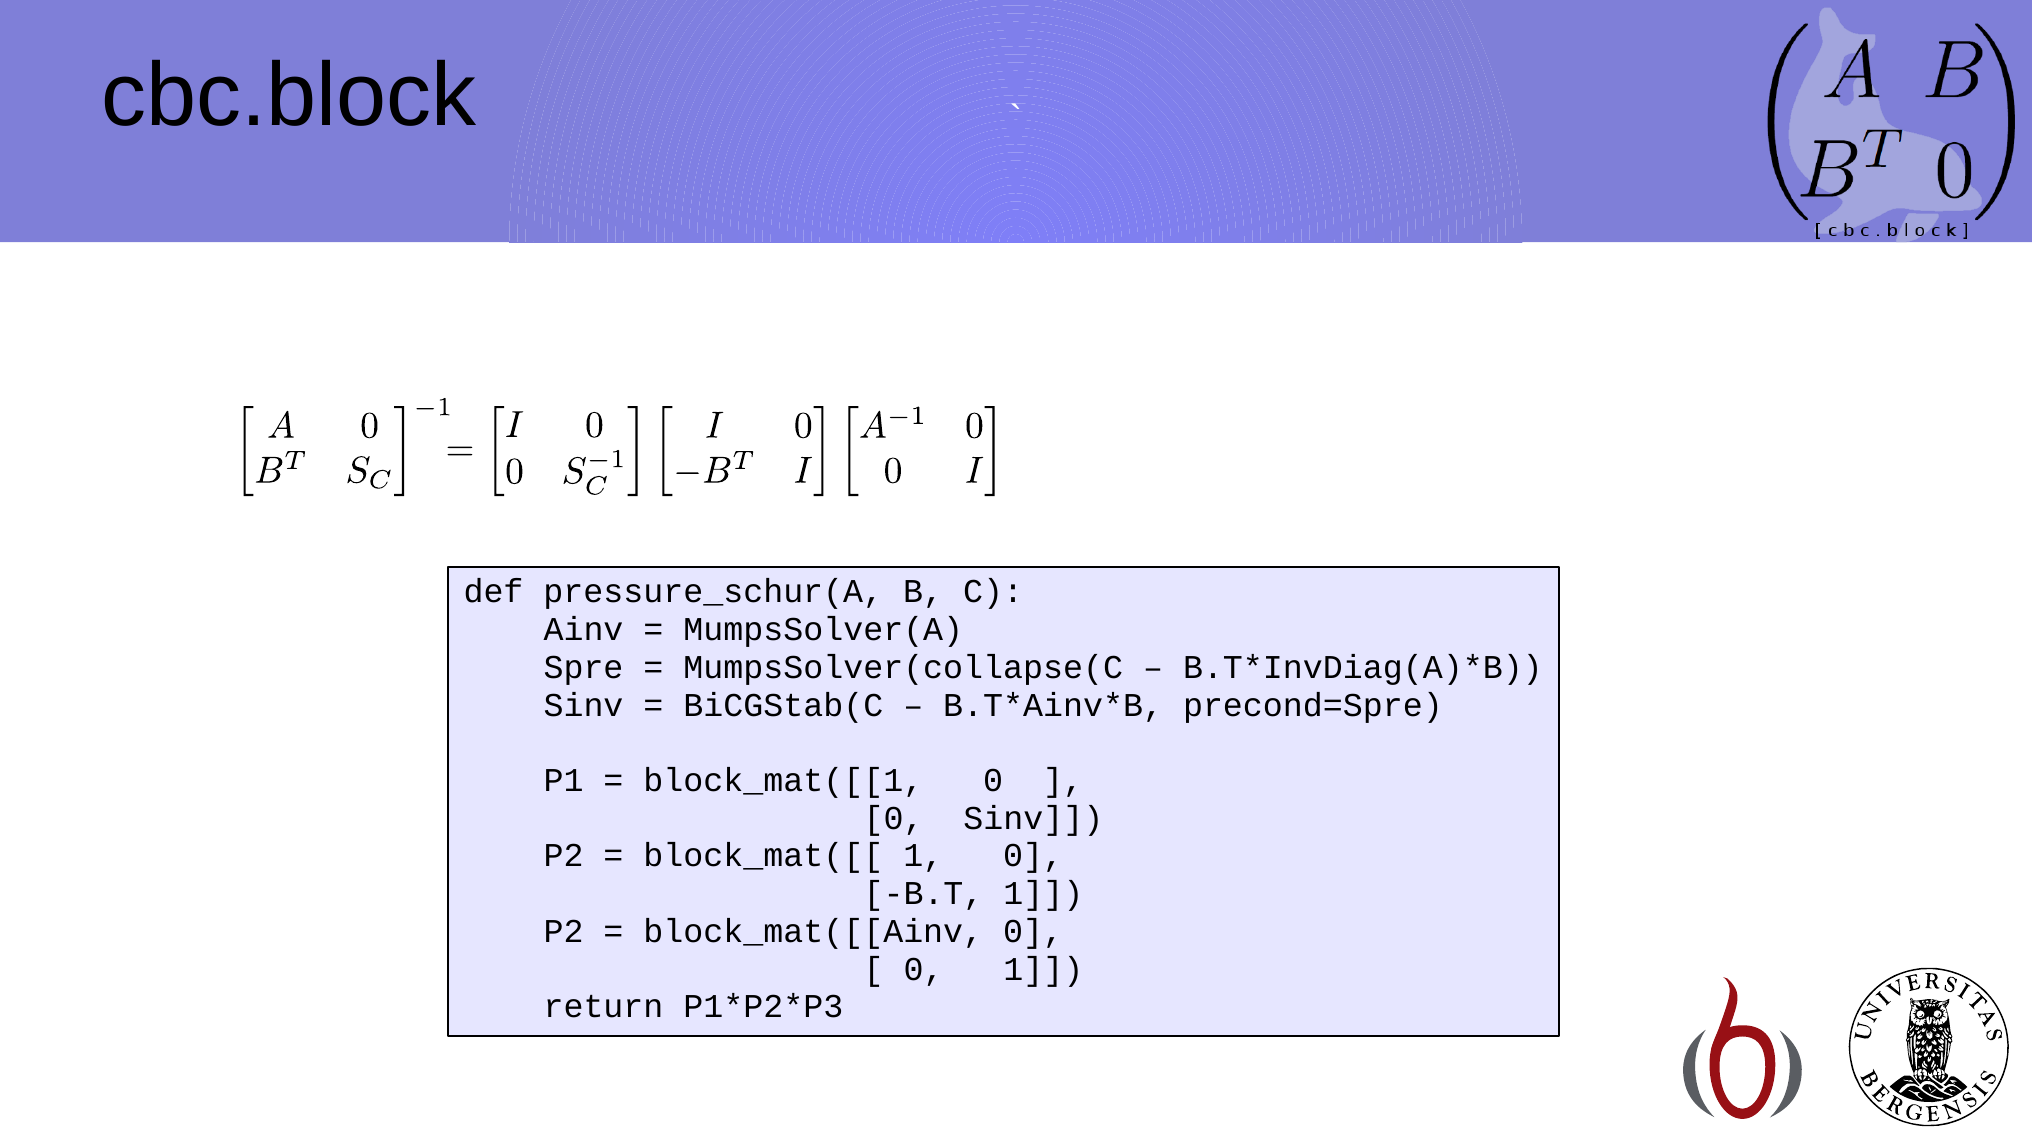

# cbc.block
def pressure_schur(A, B, C):
 Ainv = MumpsSolver(A)
 Spre = MumpsSolver(collapse(C – B.T*InvDiag(A)*B))
 Sinv = BiCGStab(C – B.T*Ainv*B, precond=Spre)
 P1 = block_mat([[1, 0 ],
 [0, Sinv]])
 P2 = block_mat([[ 1, 0],
 [-B.T, 1]])
 P2 = block_mat([[Ainv, 0],
 [ 0, 1]])
 return P1*P2*P3